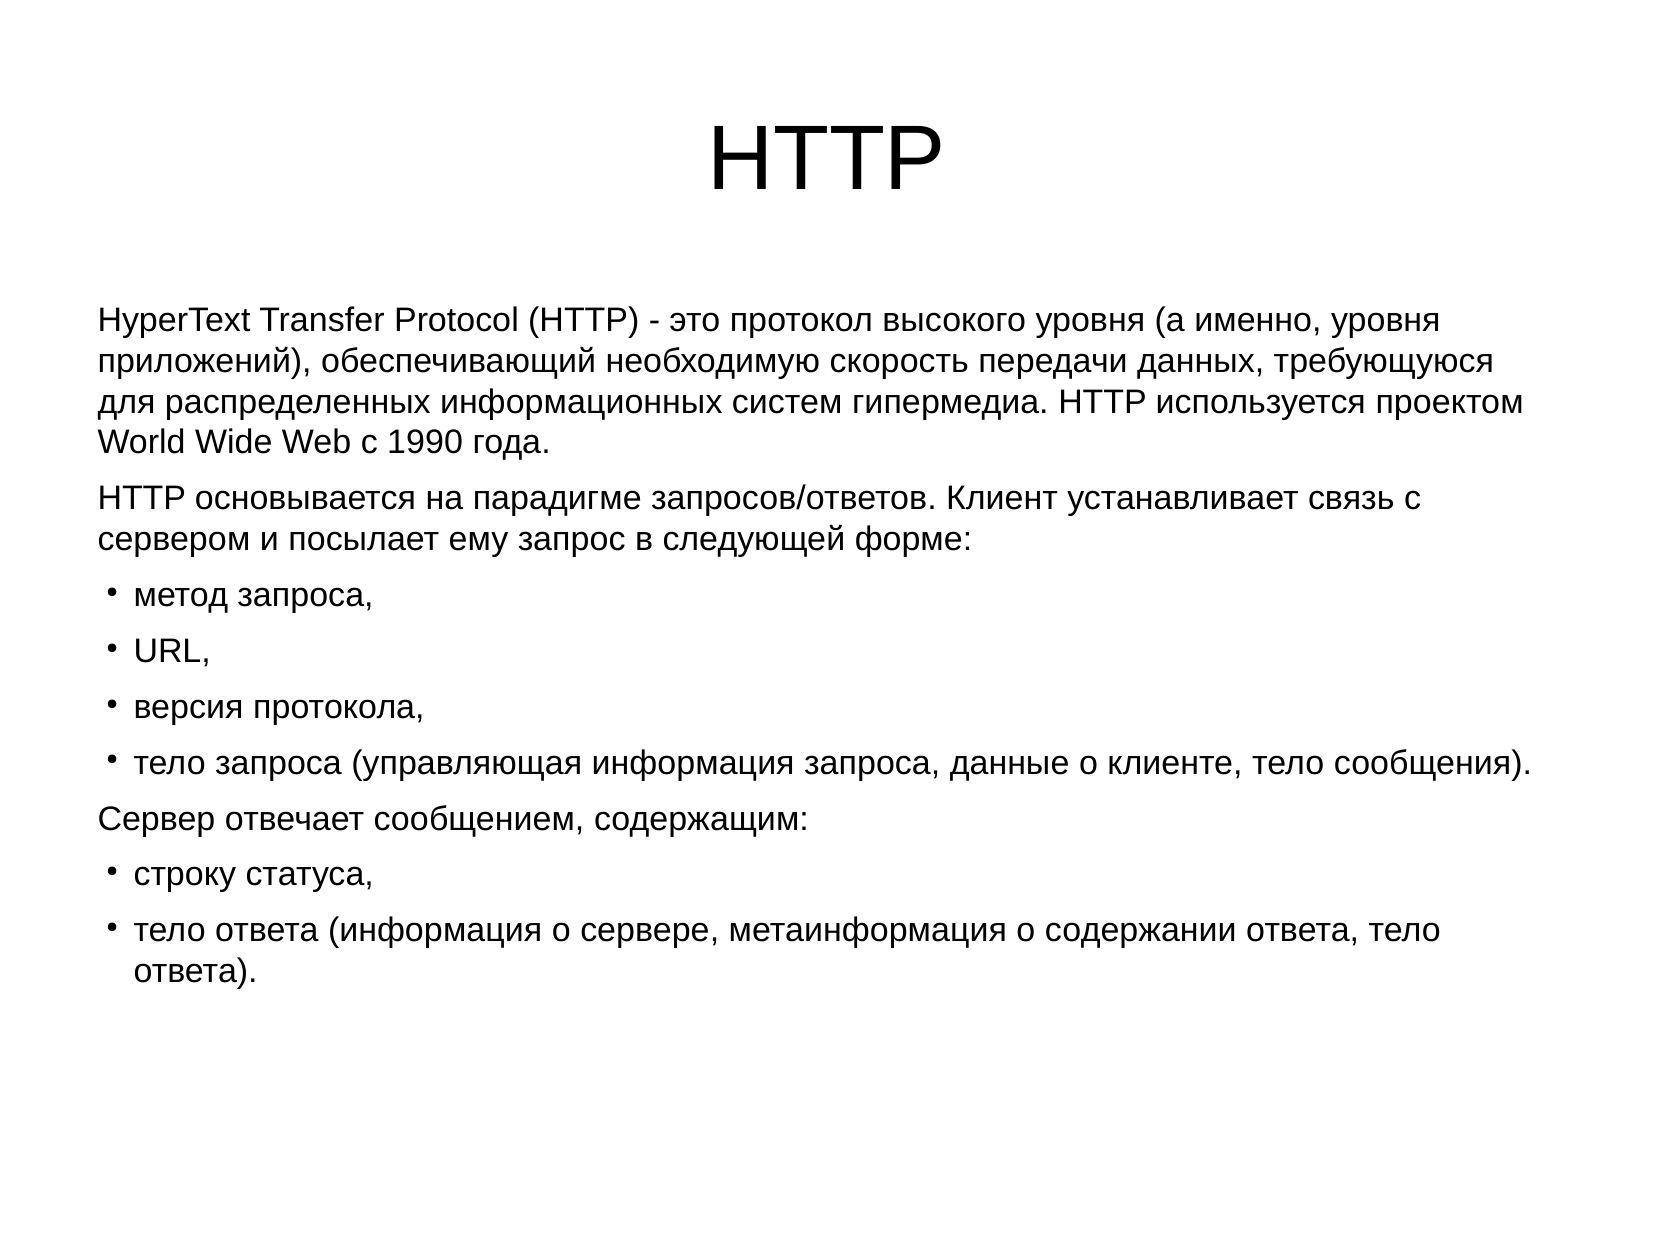

# HTTP
HyperText Transfer Protocol (HTTP) - это протокол высокого уровня (а именно, уровня приложений), обеспечивающий необходимую скорость передачи данных, требующуюся для распределенных информационных систем гипермедиа. HTTP используется проектом World Wide Web с 1990 года.
HTTP основывается на парадигме запросов/ответов. Клиент устанавливает связь с сервером и посылает ему запрос в следующей форме:
метод запроса,
URL,
версия протокола,
тело запроса (управляющая информация запроса, данные о клиенте, тело сообщения).
Сервер отвечает сообщением, содержащим:
строку статуса,
тело ответа (информация о сервере, метаинформация о содержании ответа, тело ответа).